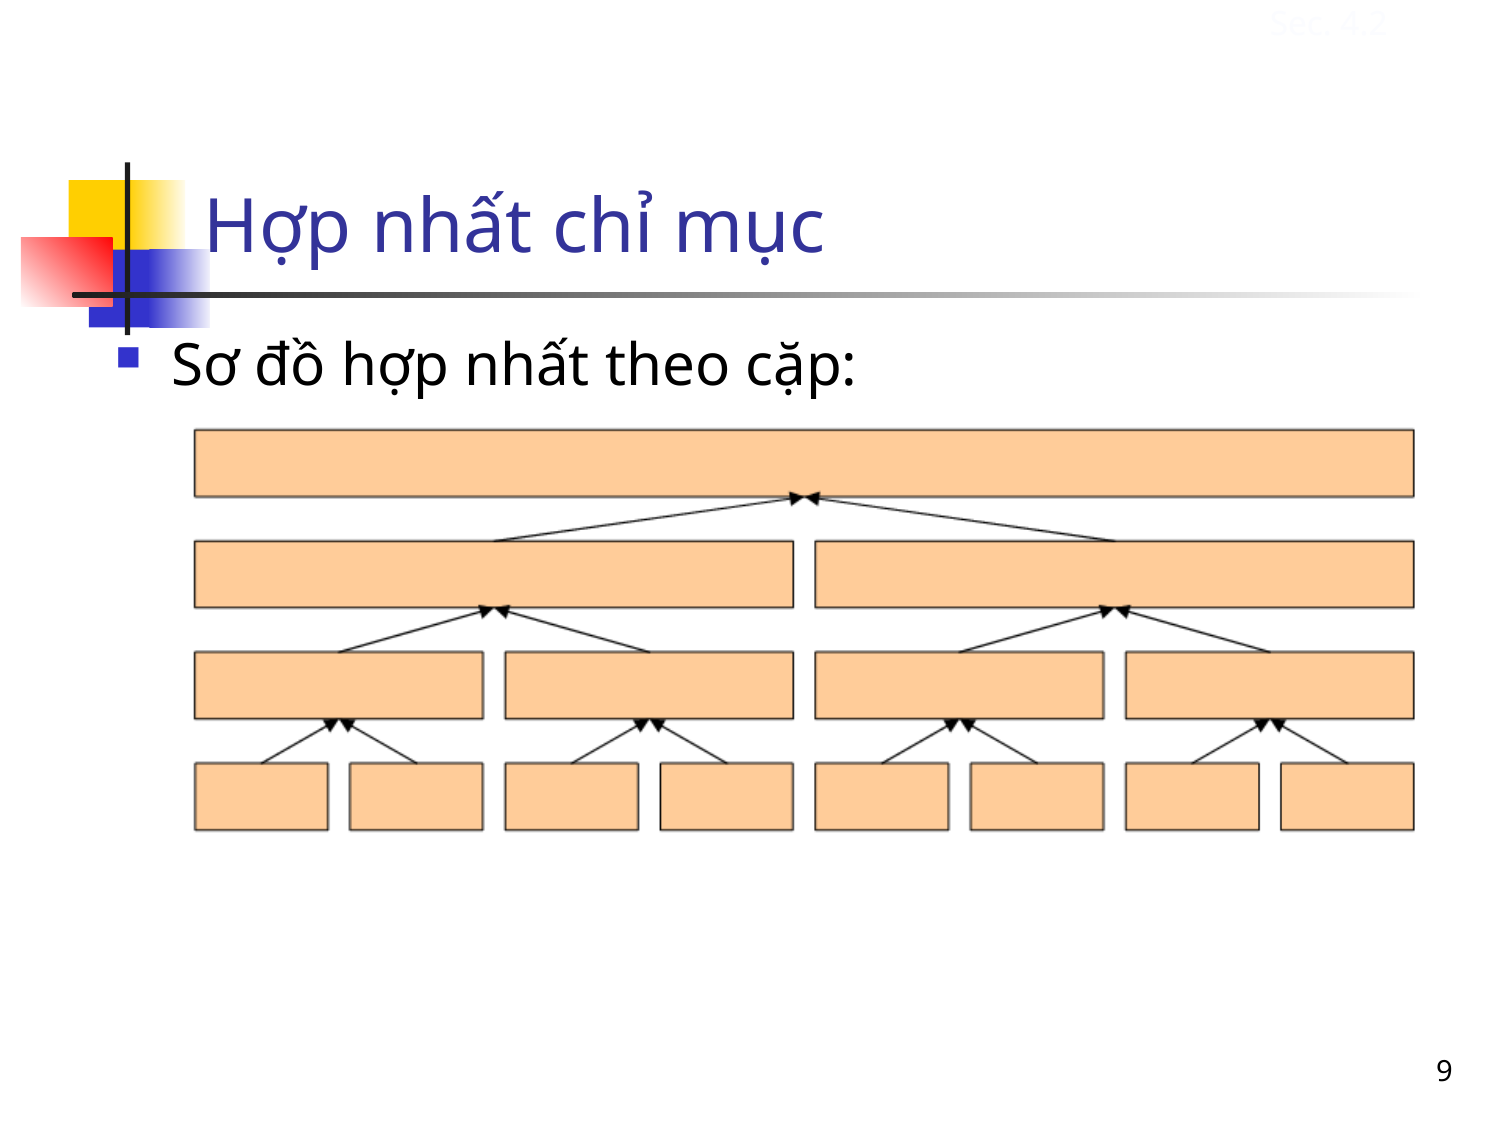

Sec. 4.2
# Hợp nhất chỉ mục
Sơ đồ hợp nhất theo cặp: